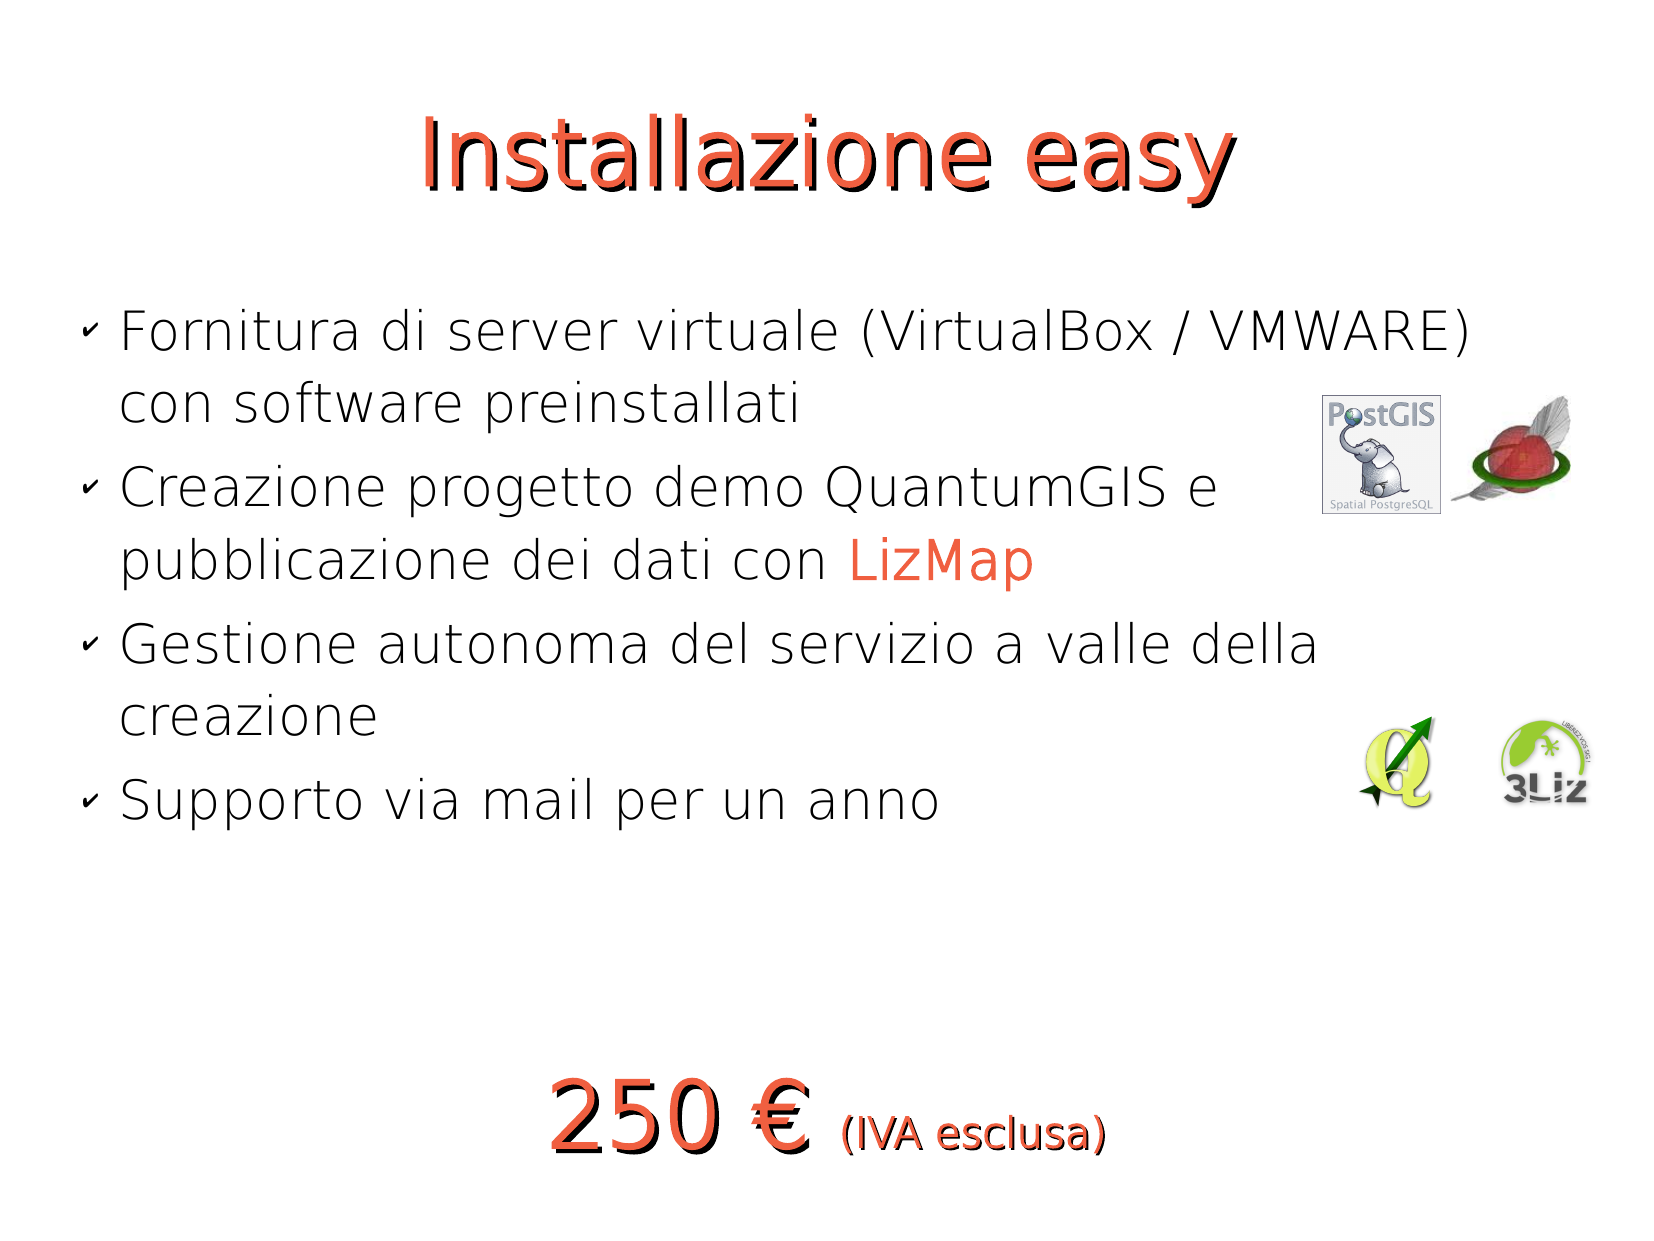

# Installazione easy
Fornitura di server virtuale (VirtualBox / VMWARE) con software preinstallati
Creazione progetto demo QuantumGIS e pubblicazione dei dati con LizMap
Gestione autonoma del servizio a valle della creazione
Supporto via mail per un anno
250 € (IVA esclusa)